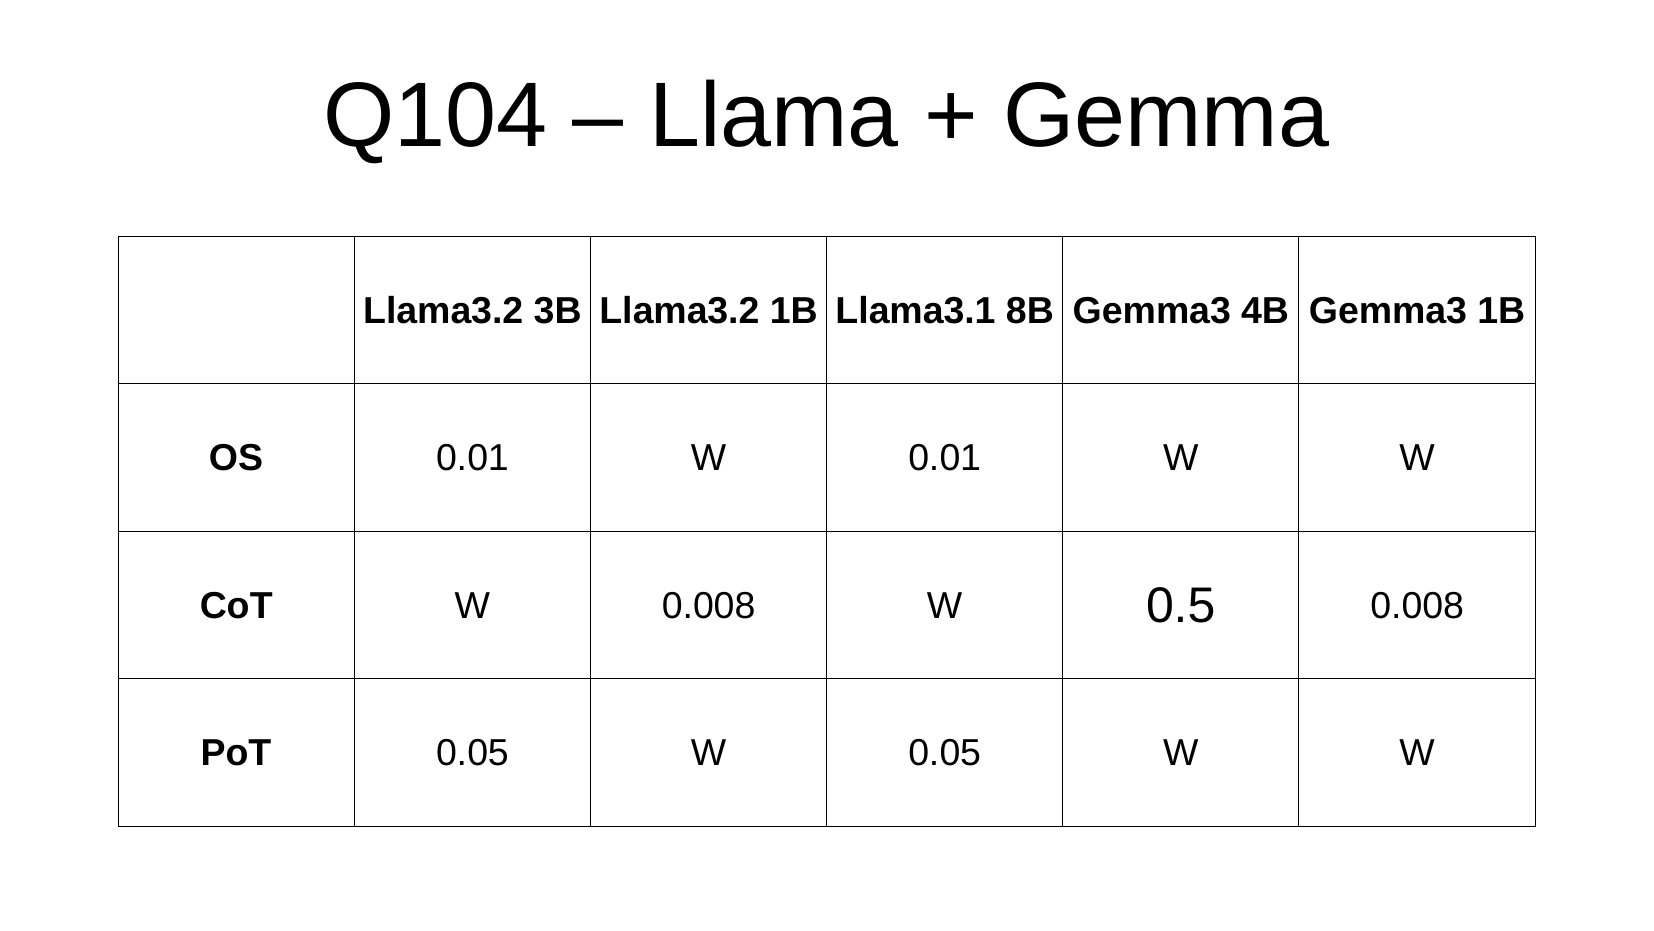

# Q104 – Llama + Gemma
| | Llama3.2 3B | Llama3.2 1B | Llama3.1 8B | Gemma3 4B | Gemma3 1B |
| --- | --- | --- | --- | --- | --- |
| OS | 0.01 | W | 0.01 | W | W |
| CoT | W | 0.008 | W | 0.5 | 0.008 |
| PoT | 0.05 | W | 0.05 | W | W |